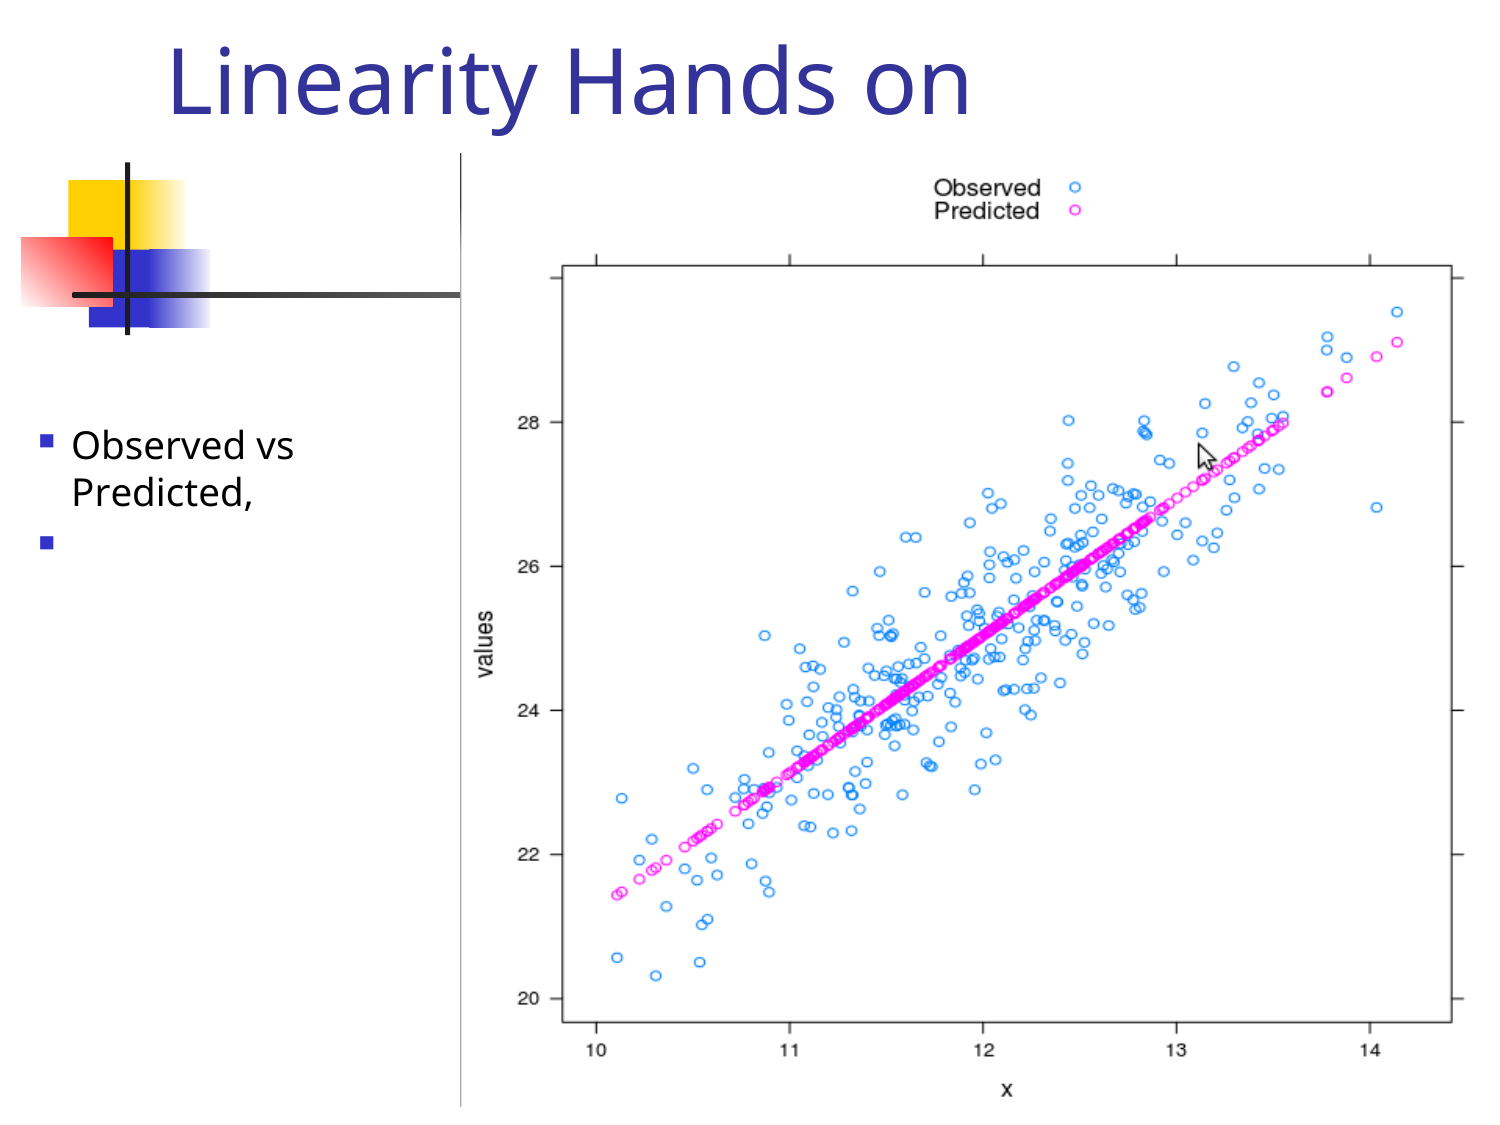

# Linearity Hands on
Observed vs Predicted,